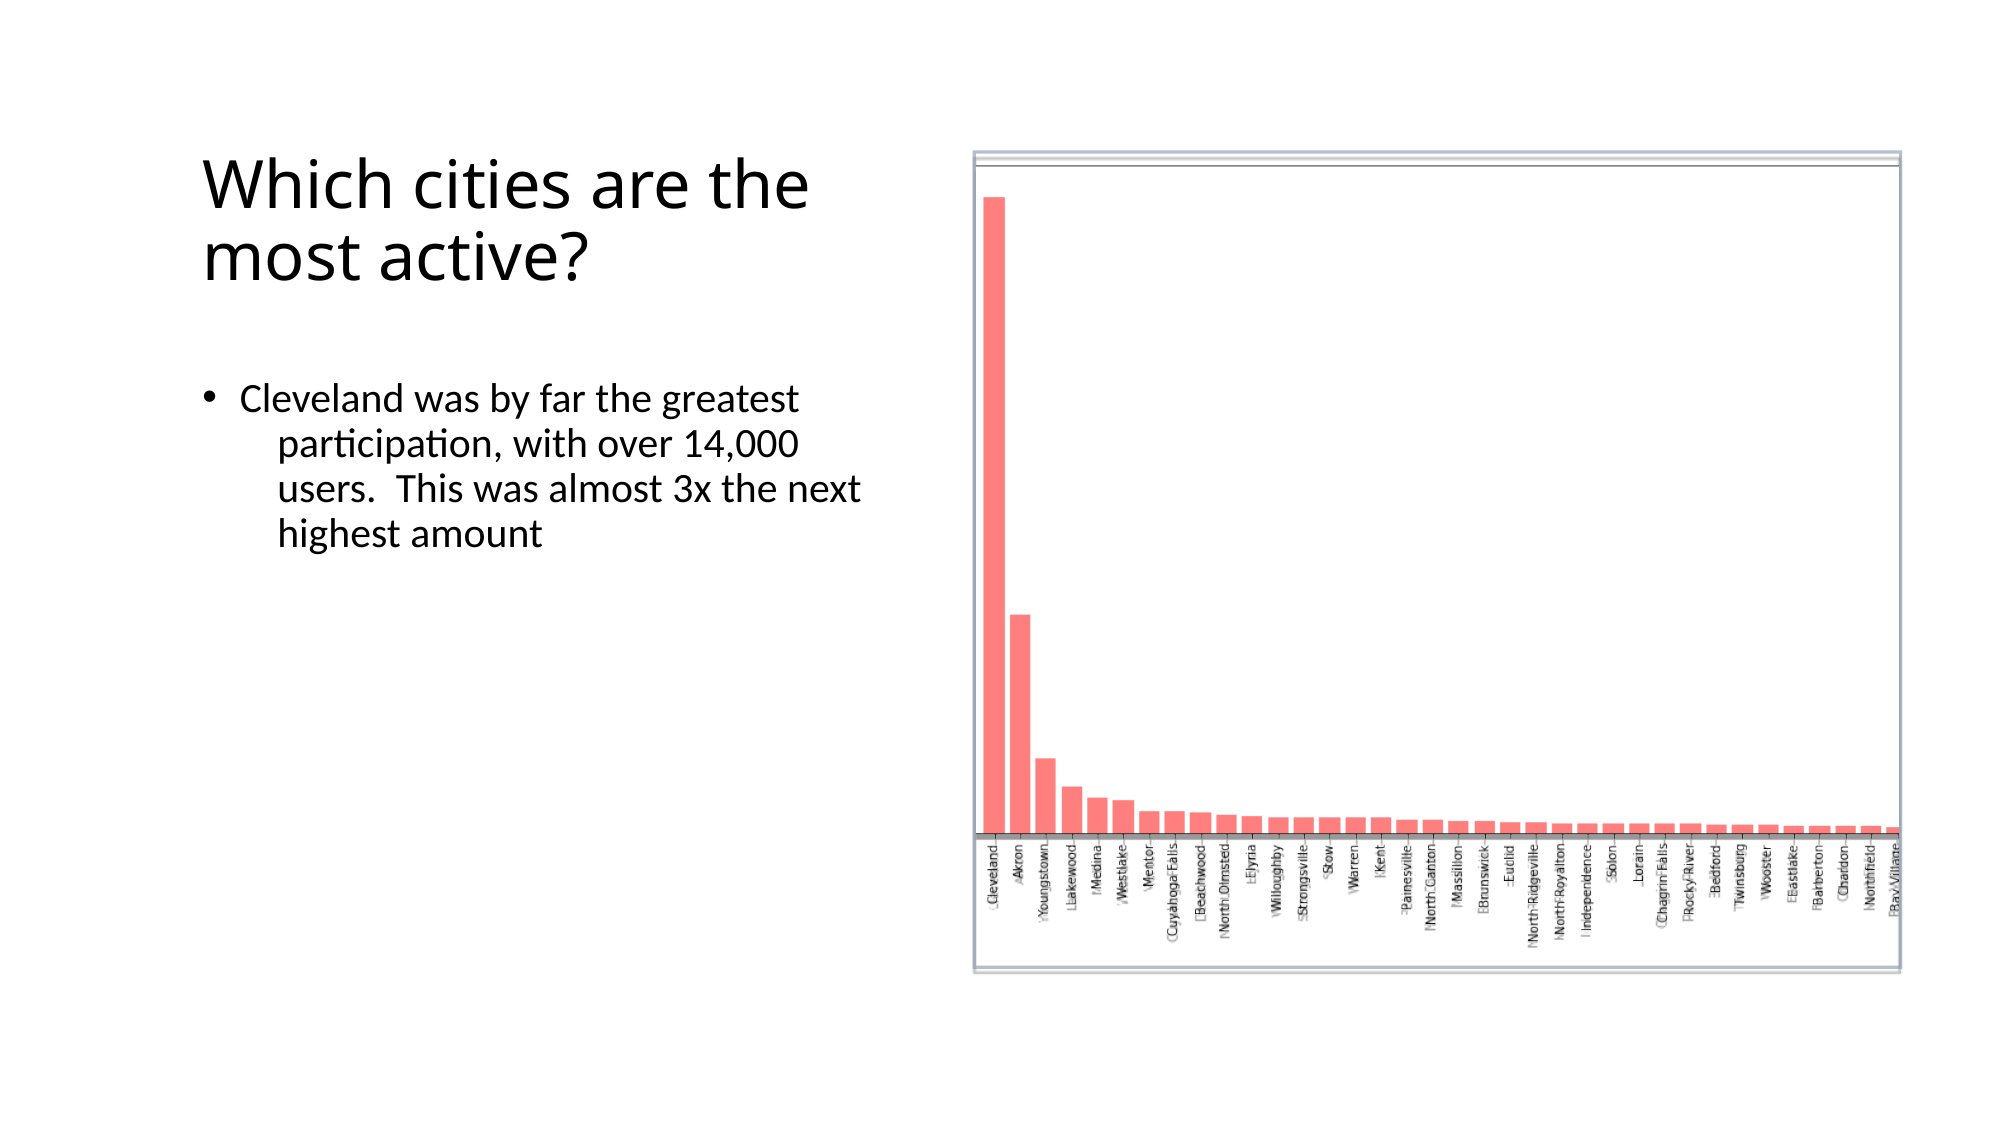

# Which cities are the most active?
Cleveland was by far the greatest participation, with over 14,000 users. This was almost 3x the next highest amount